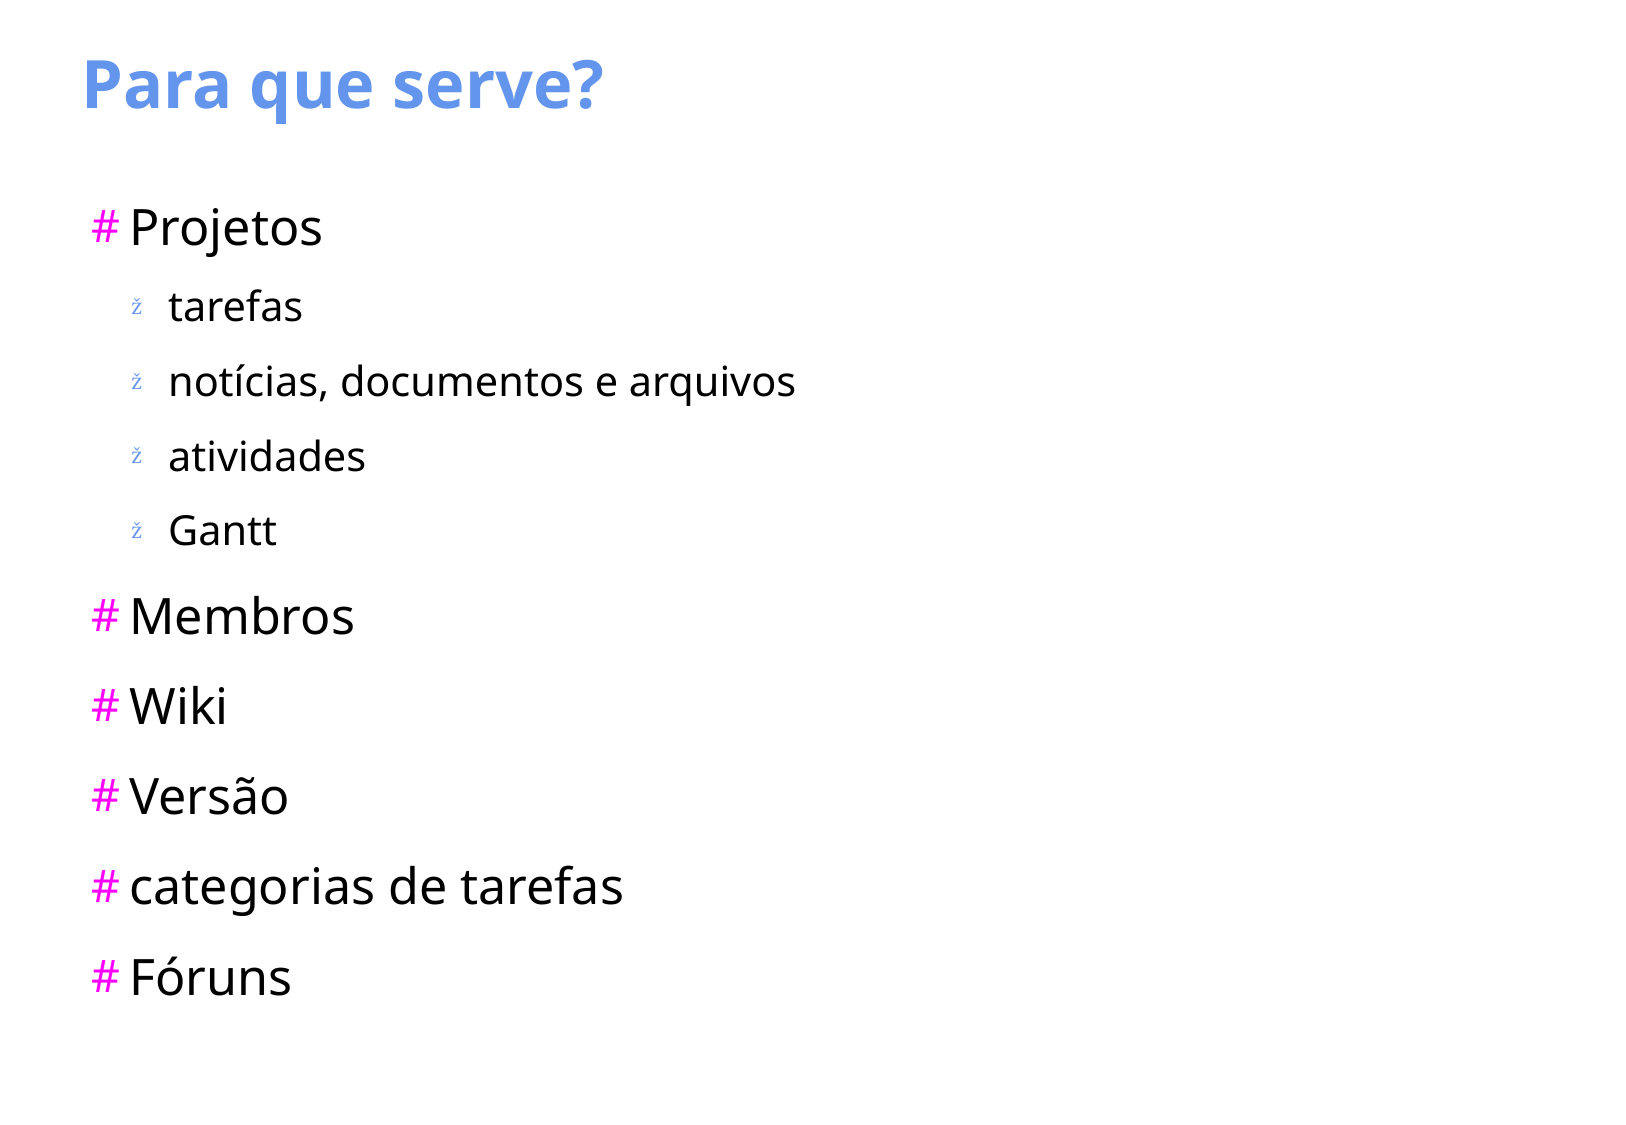

# Para que serve?
Projetos
tarefas
notícias, documentos e arquivos
atividades
Gantt
Membros
Wiki
Versão
categorias de tarefas
Fóruns